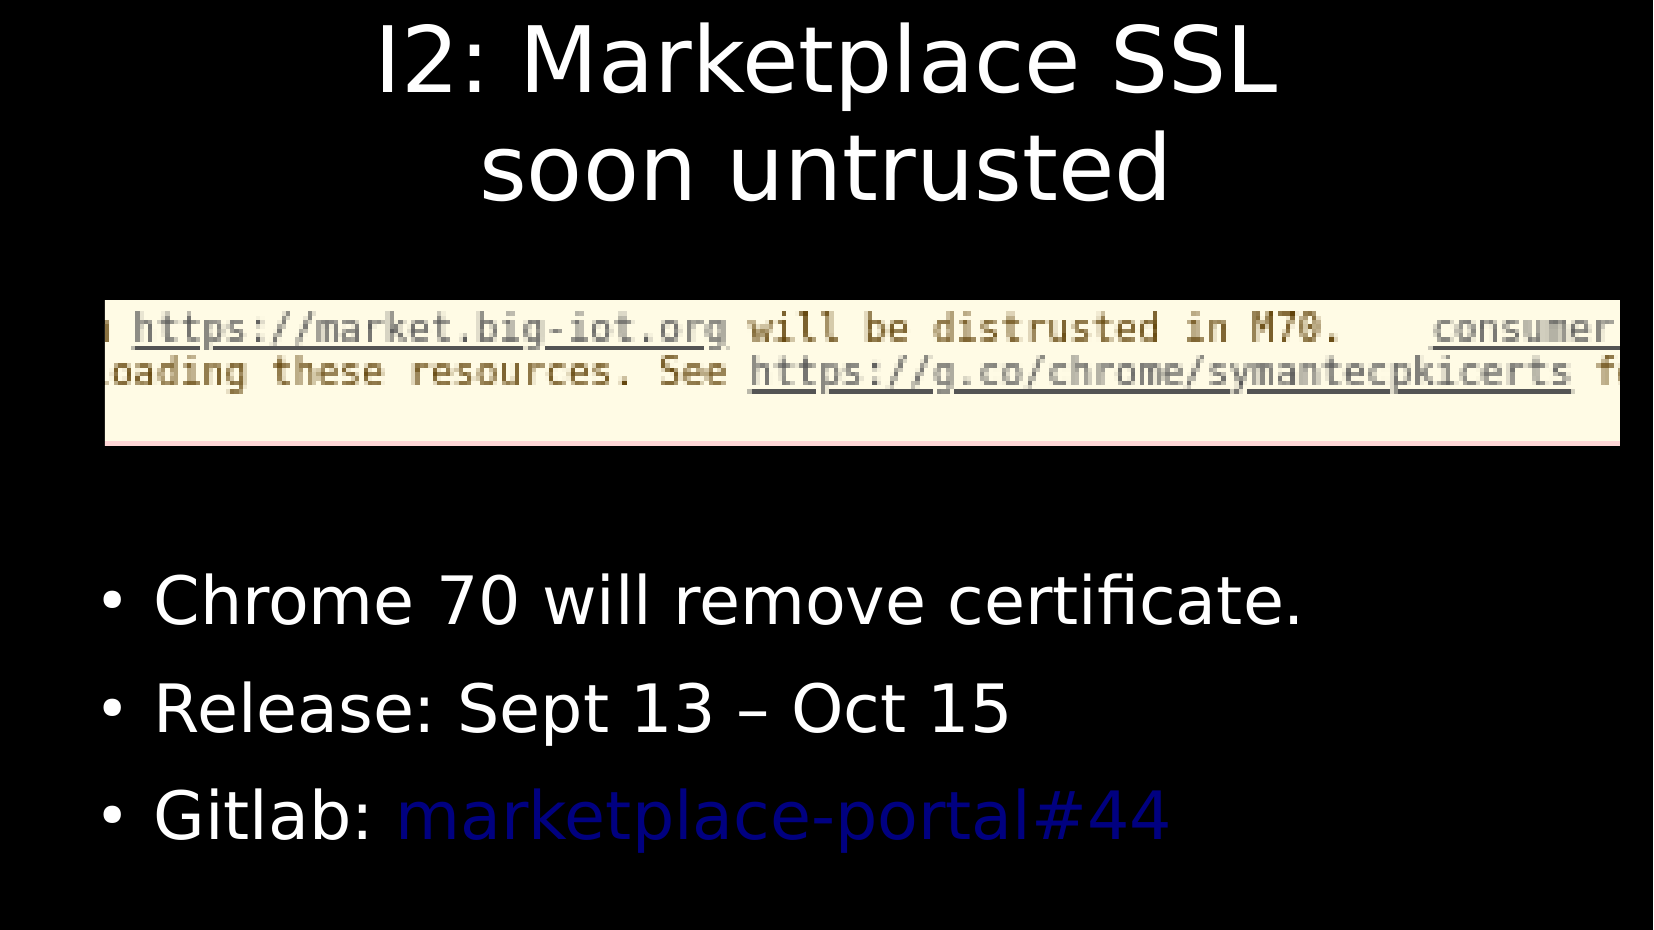

# I2: Marketplace SSL soon untrusted
Chrome 70 will remove certificate.
Release: Sept 13 – Oct 15
Gitlab: marketplace-portal#44